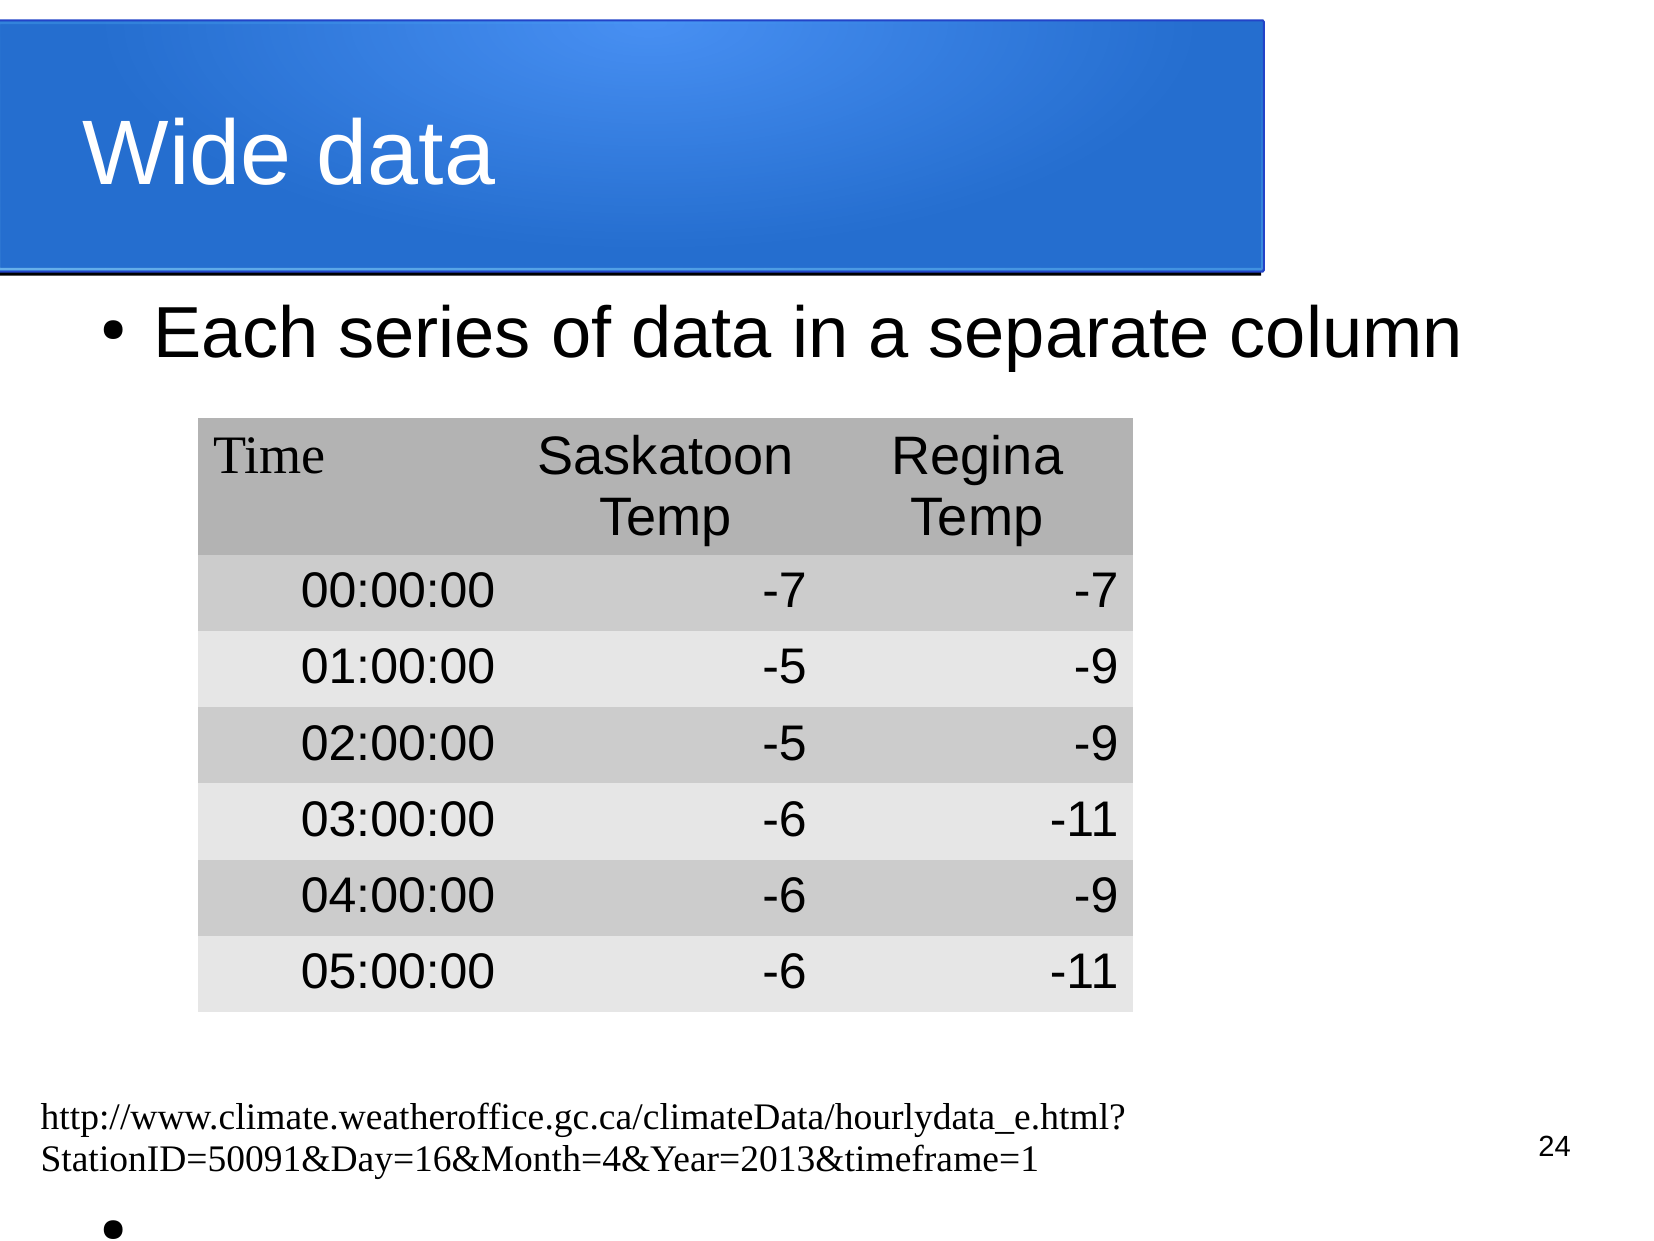

# Wide data
Each series of data in a separate column
| Time | Saskatoon Temp | Regina Temp |
| --- | --- | --- |
| 00:00:00 | -7 | -7 |
| 01:00:00 | -5 | -9 |
| 02:00:00 | -5 | -9 |
| 03:00:00 | -6 | -11 |
| 04:00:00 | -6 | -9 |
| 05:00:00 | -6 | -11 |
http://www.climate.weatheroffice.gc.ca/climateData/hourlydata_e.html?StationID=50091&Day=16&Month=4&Year=2013&timeframe=1
24